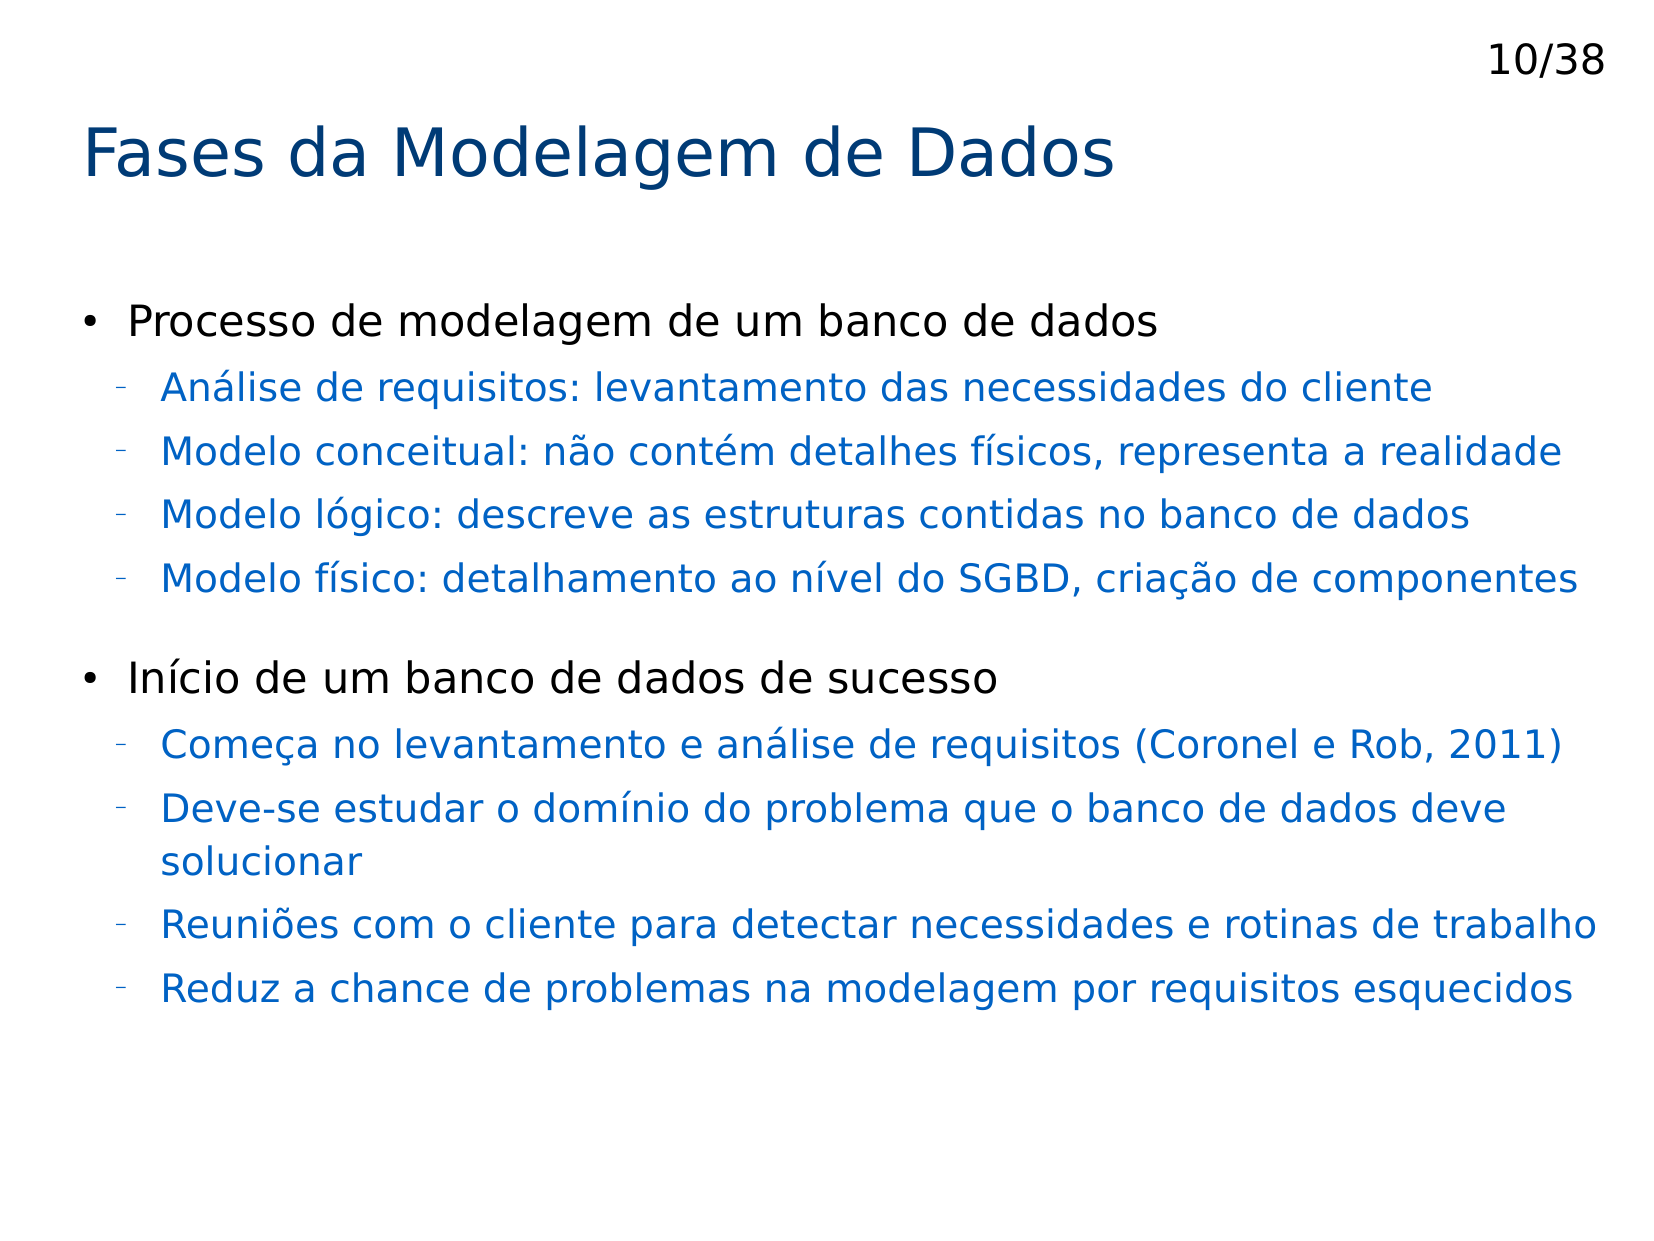

10
# Fases da Modelagem de Dados
Processo de modelagem de um banco de dados
Análise de requisitos: levantamento das necessidades do cliente
Modelo conceitual: não contém detalhes físicos, representa a realidade
Modelo lógico: descreve as estruturas contidas no banco de dados
Modelo físico: detalhamento ao nível do SGBD, criação de componentes
Início de um banco de dados de sucesso
Começa no levantamento e análise de requisitos (Coronel e Rob, 2011)
Deve-se estudar o domínio do problema que o banco de dados deve solucionar
Reuniões com o cliente para detectar necessidades e rotinas de trabalho
Reduz a chance de problemas na modelagem por requisitos esquecidos